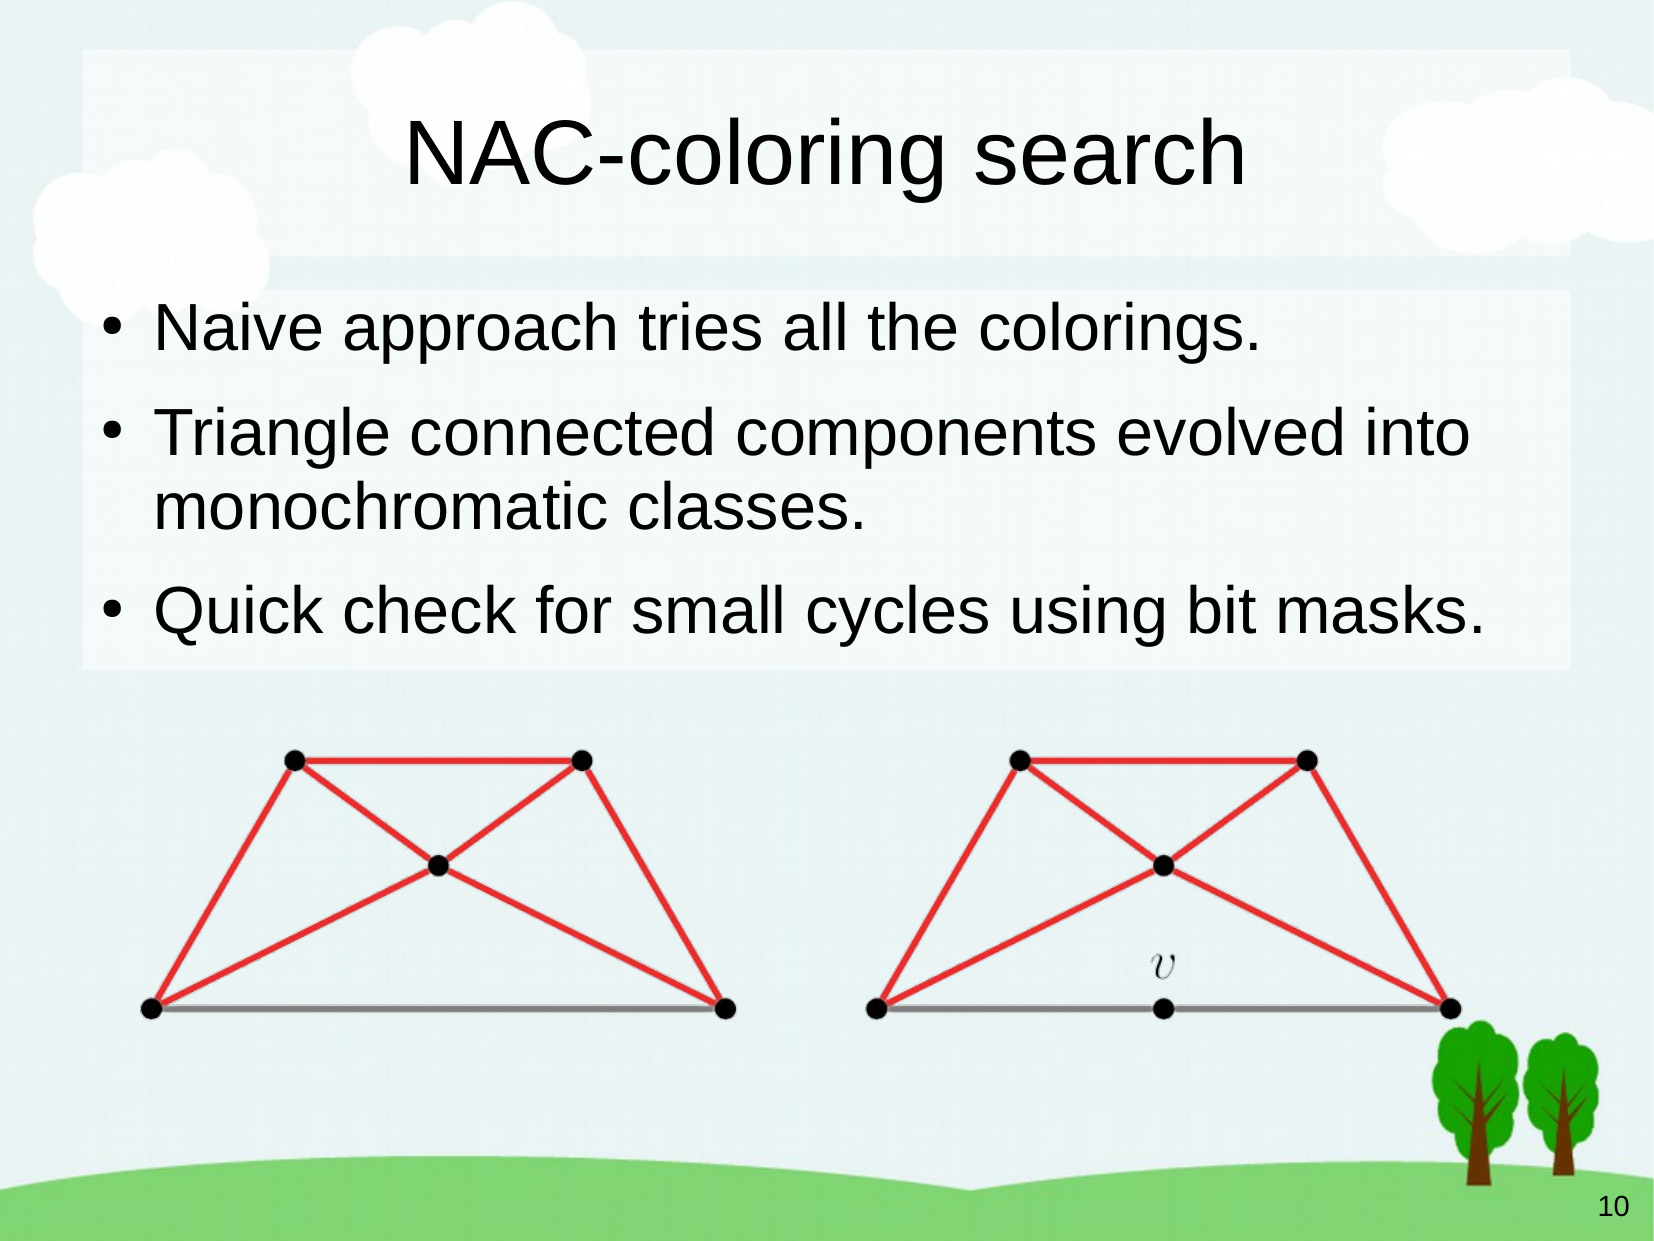

# NAC-coloring search
Naive approach tries all the colorings.
Triangle connected components evolved into monochromatic classes.
Quick check for small cycles using bit masks.
10